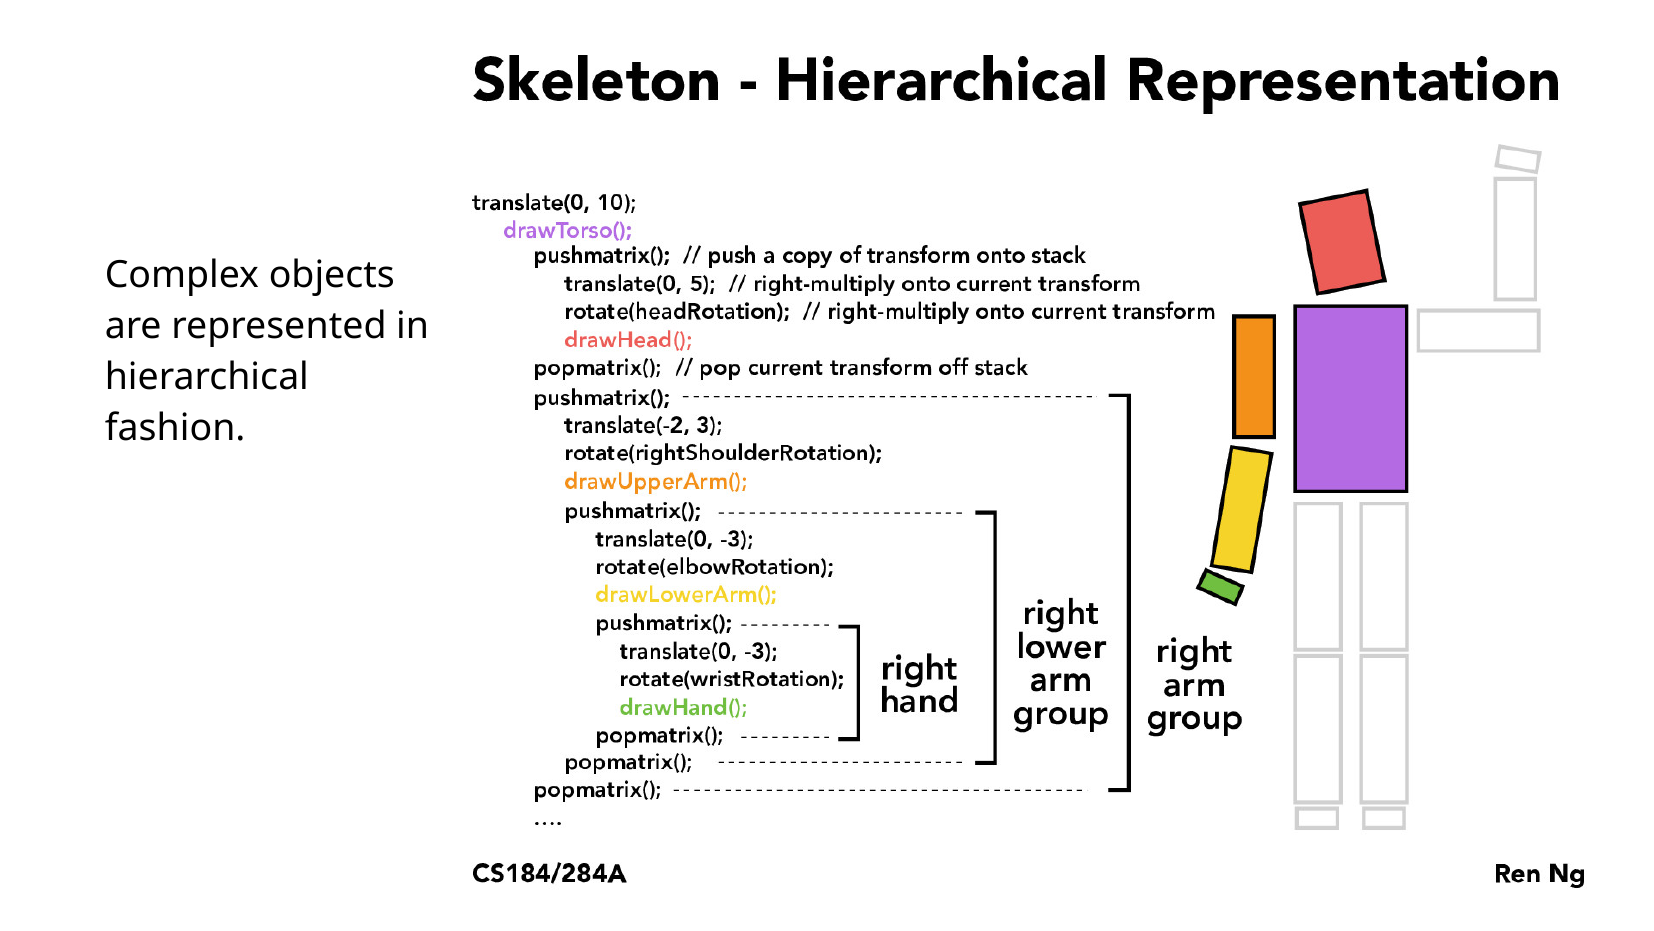

Complex objects are represented in hierarchical fashion.